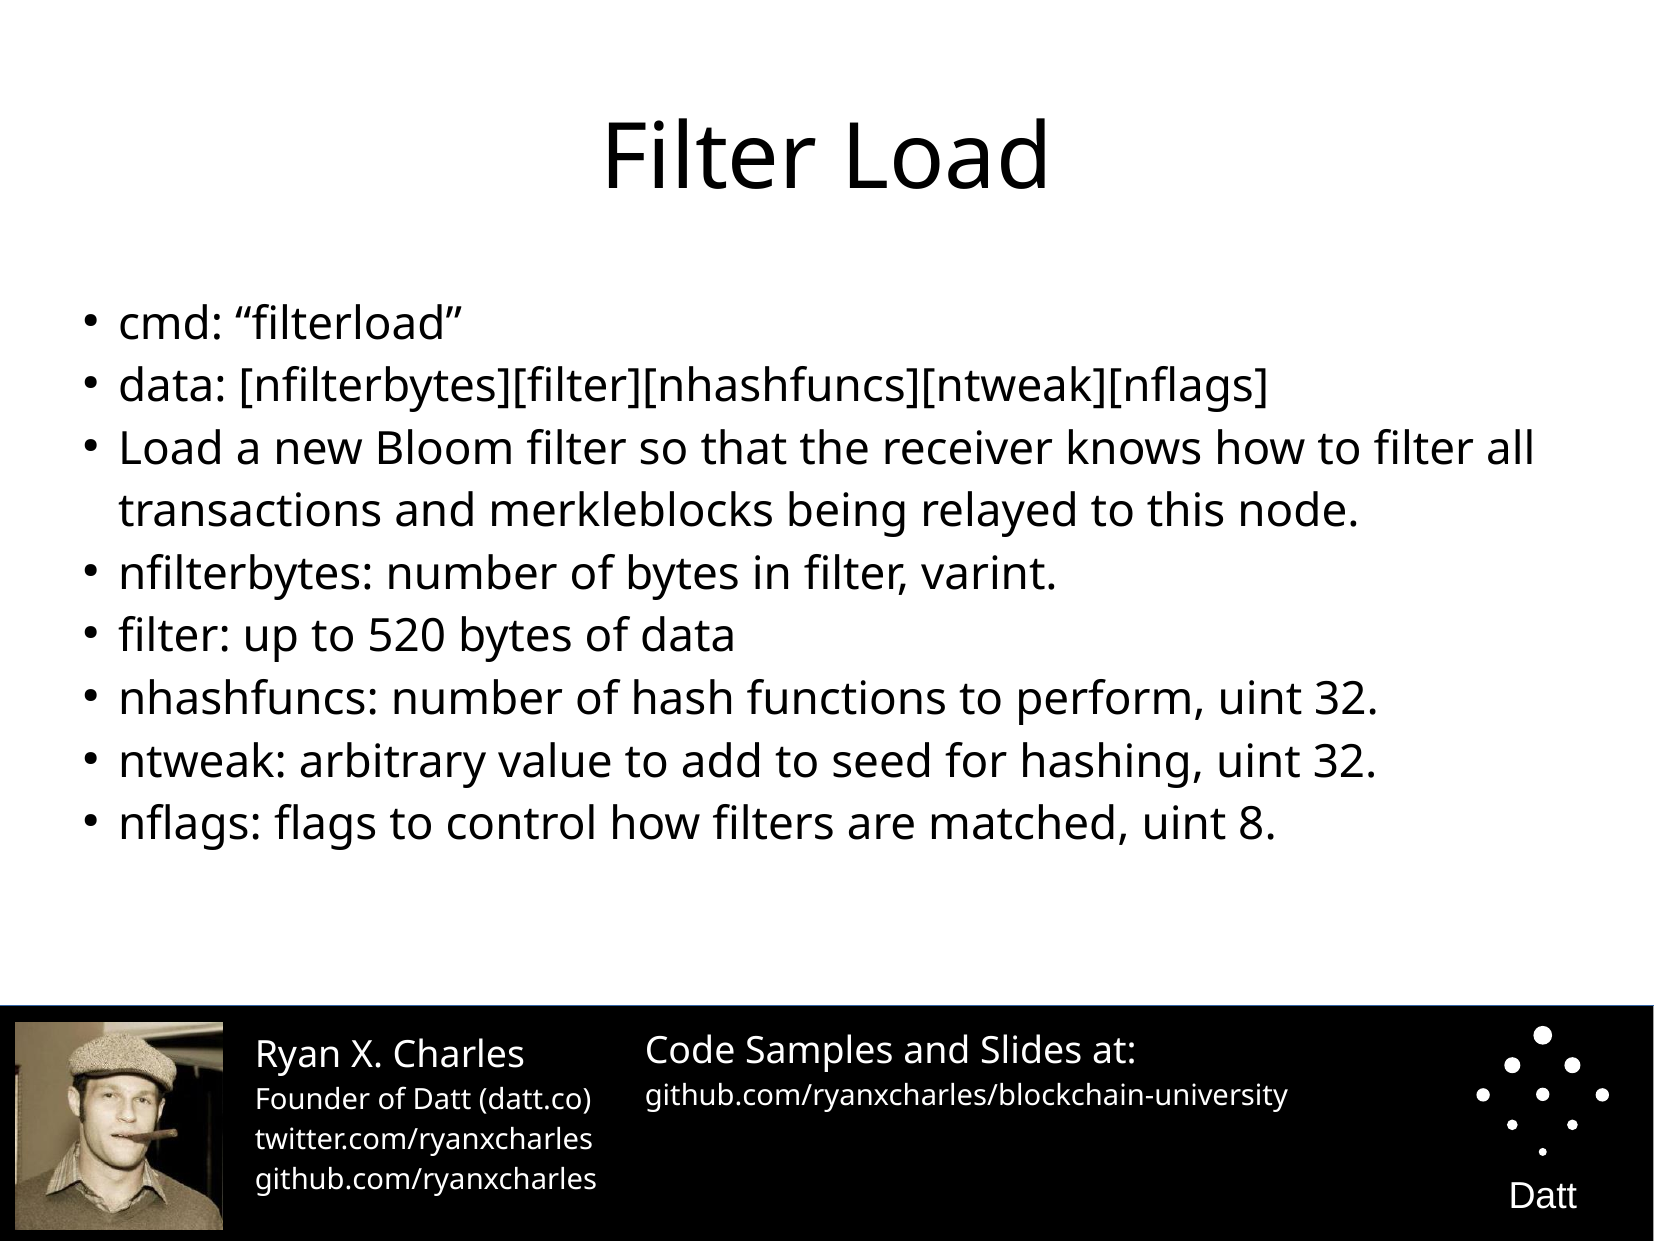

# Filter Load
cmd: “filterload”
data: [nfilterbytes][filter][nhashfuncs][ntweak][nflags]
Load a new Bloom filter so that the receiver knows how to filter all transactions and merkleblocks being relayed to this node.
nfilterbytes: number of bytes in filter, varint.
filter: up to 520 bytes of data
nhashfuncs: number of hash functions to perform, uint 32.
ntweak: arbitrary value to add to seed for hashing, uint 32.
nflags: flags to control how filters are matched, uint 8.
Code Samples and Slides at:
github.com/ryanxcharles/blockchain-university
Ryan X. Charles
Founder of Datt (datt.co)
twitter.com/ryanxcharles
github.com/ryanxcharles
Datt